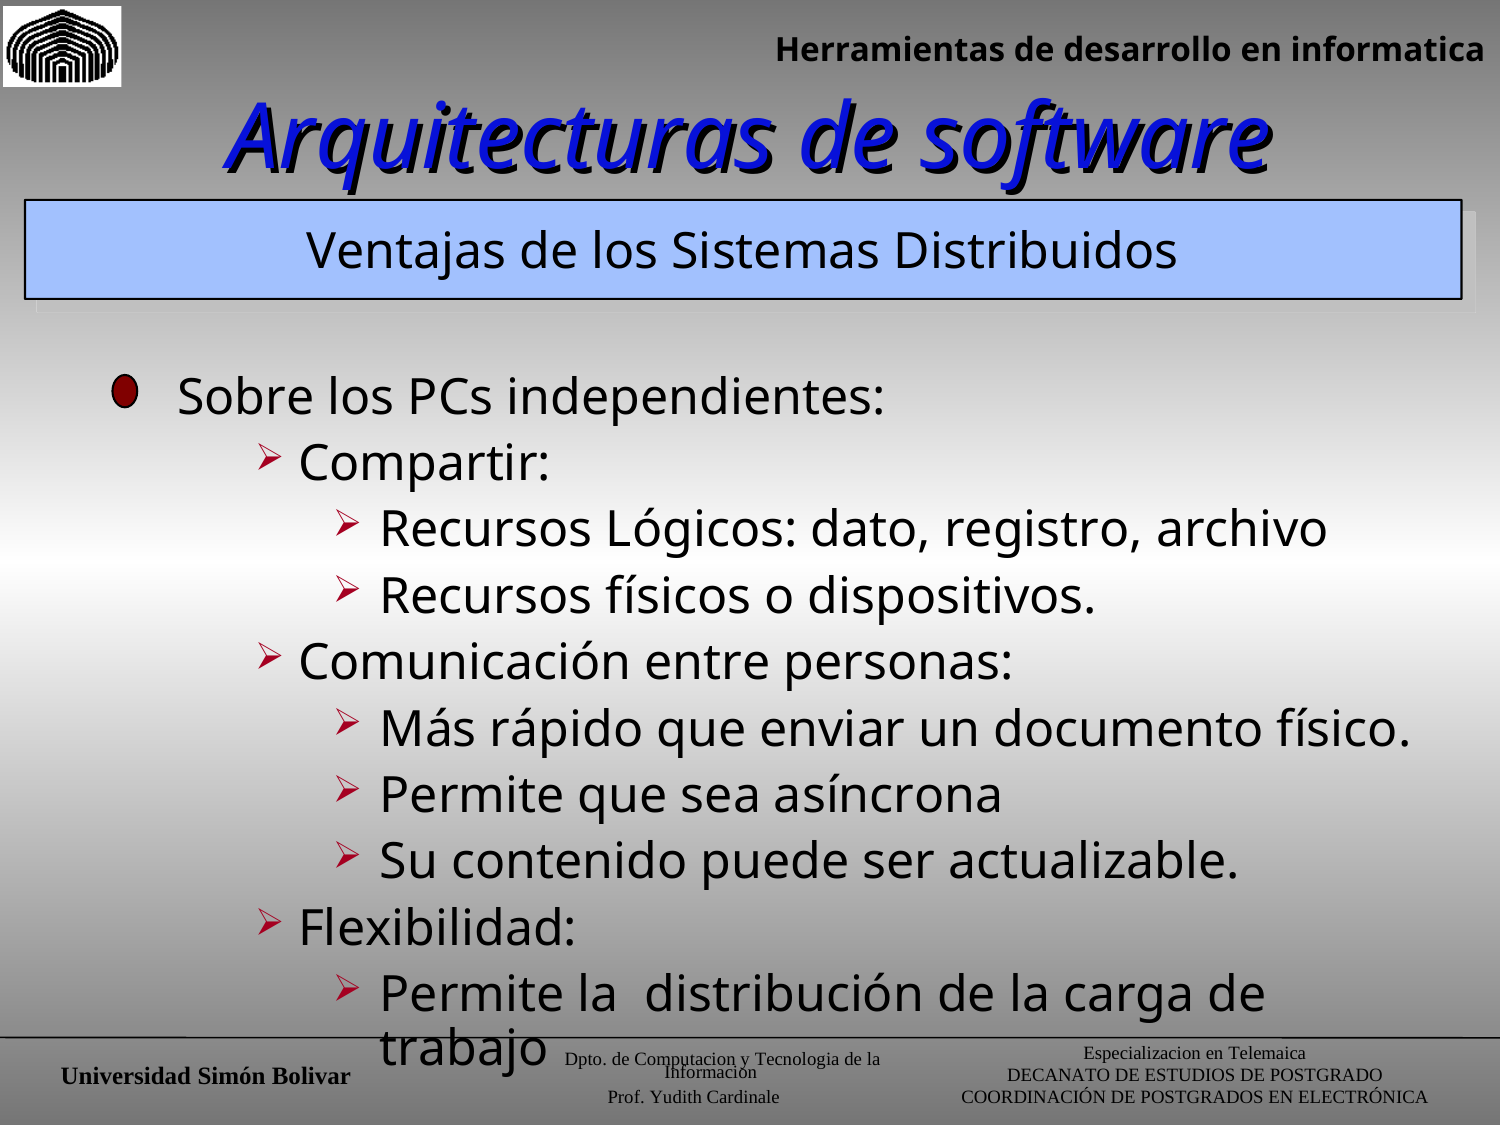

Arquitecturas de software
Ventajas de los Sistemas Distribuidos
Sobre los PCs independientes:
 Compartir:
Recursos Lógicos: dato, registro, archivo
Recursos físicos o dispositivos.
 Comunicación entre personas:
Más rápido que enviar un documento físico.
Permite que sea asíncrona
Su contenido puede ser actualizable.
 Flexibilidad:
Permite la distribución de la carga de trabajo